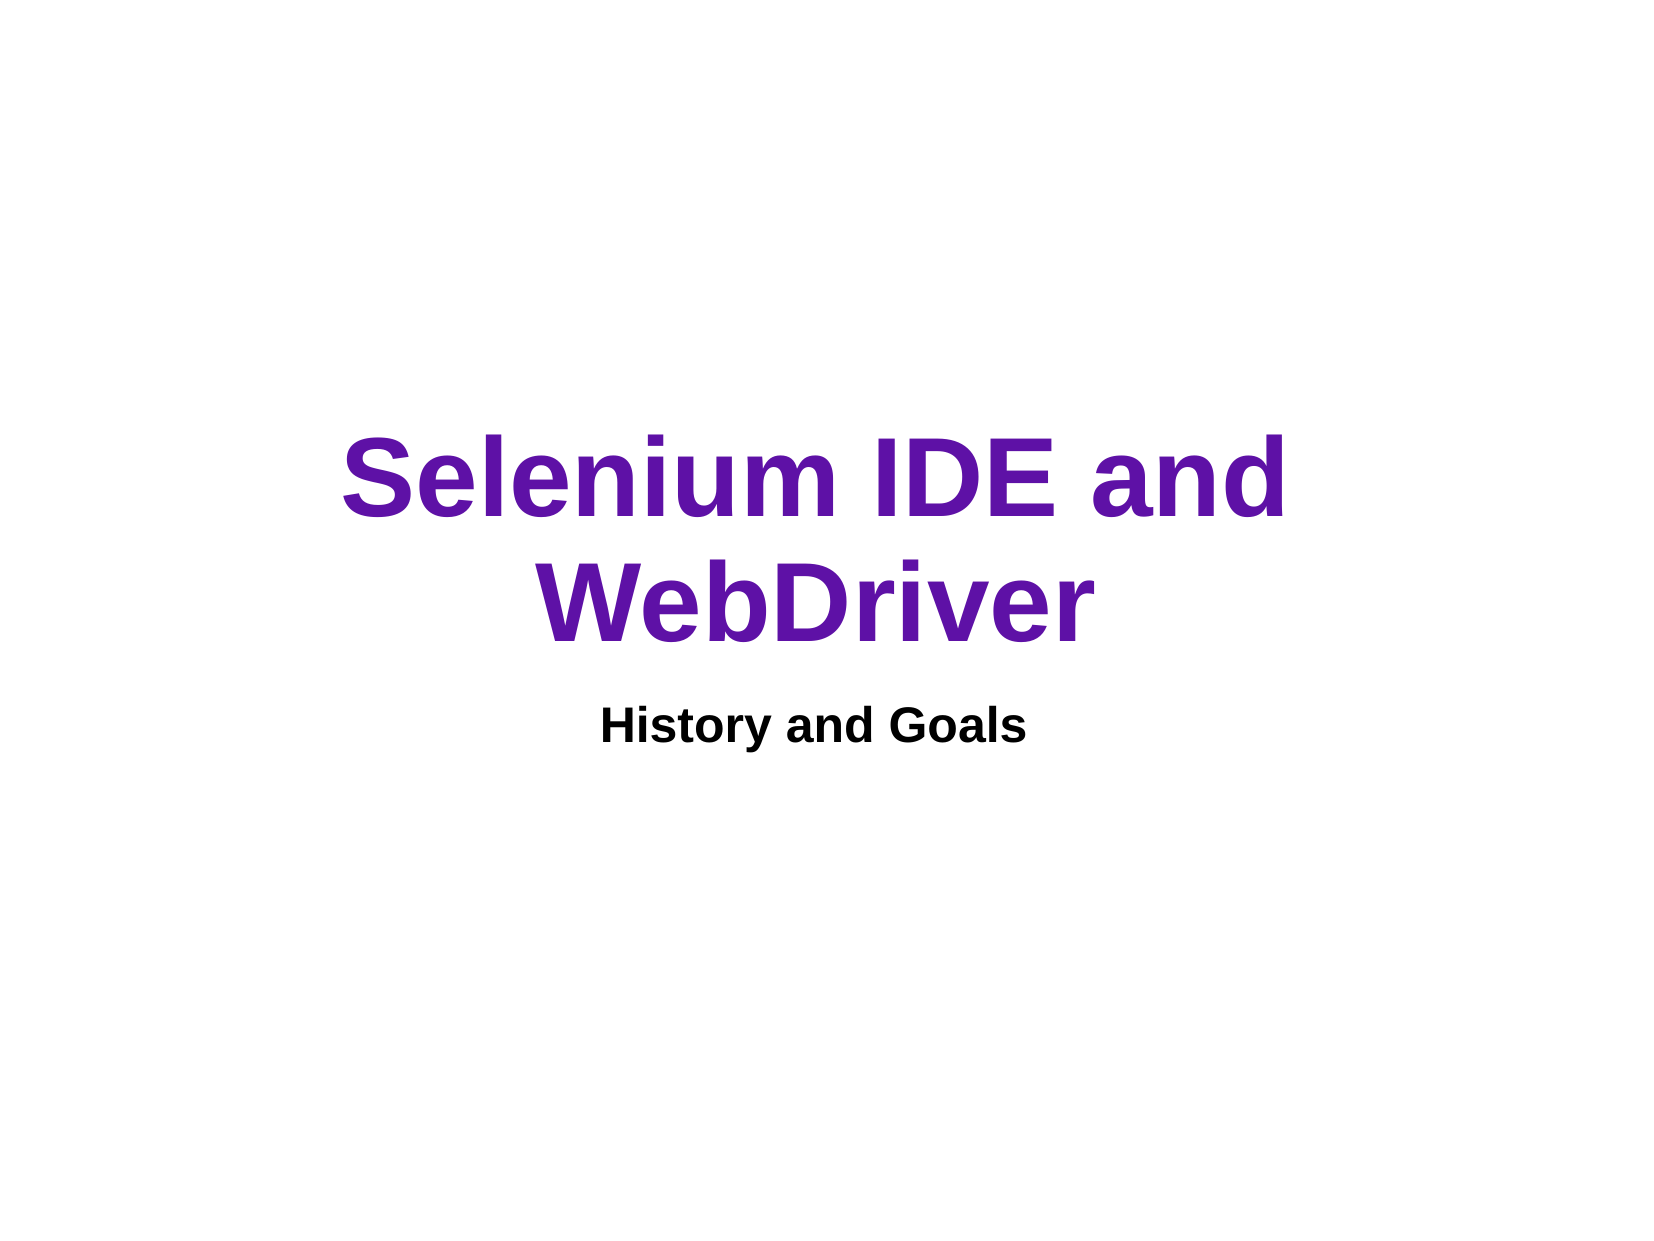

# Selenium IDE and WebDriver
History and Goals